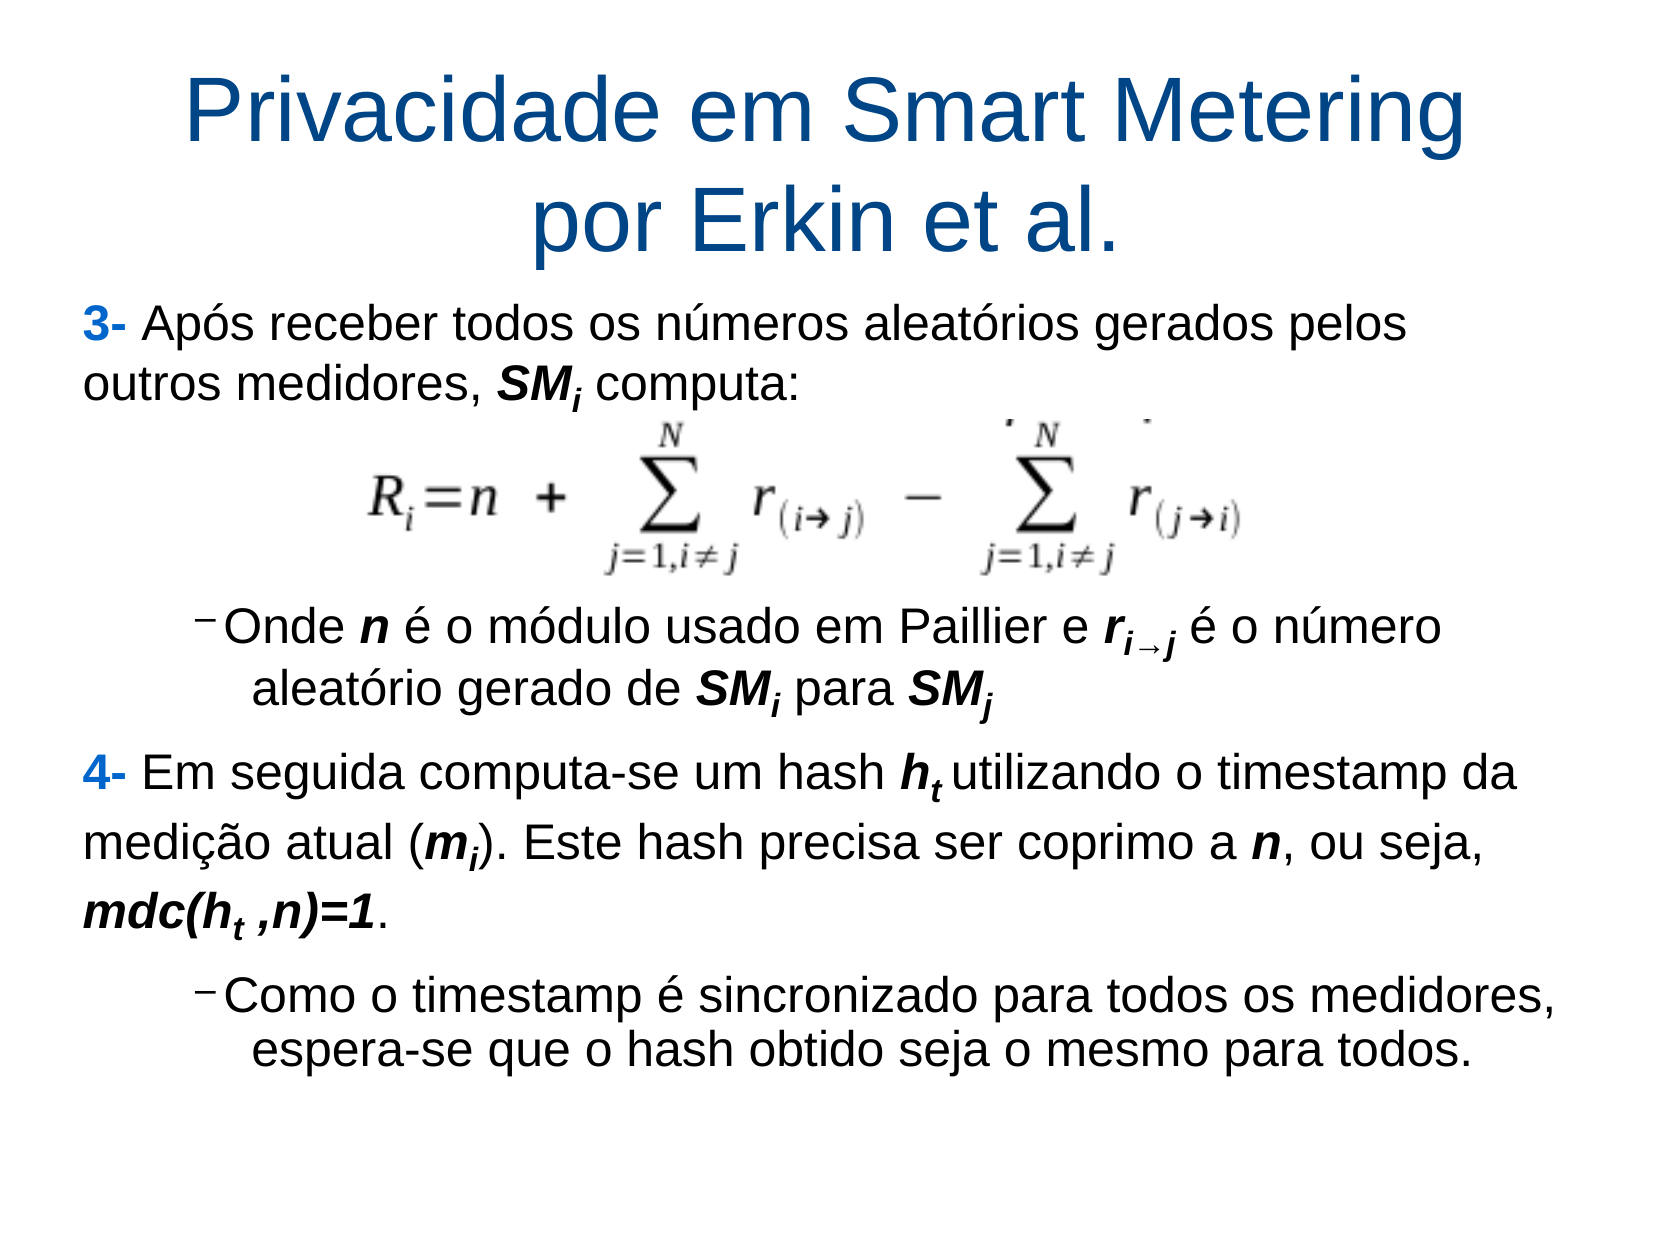

# Privacidade em Smart Metering por Erkin et al.
3- Após receber todos os números aleatórios gerados pelos outros medidores, SMi computa:
Onde n é o módulo usado em Paillier e ri→j é o número aleatório gerado de SMi para SMj
4- Em seguida computa-se um hash ht utilizando o timestamp da medição atual (mi). Este hash precisa ser coprimo a n, ou seja, mdc(ht ,n)=1.
Como o timestamp é sincronizado para todos os medidores, espera-se que o hash obtido seja o mesmo para todos.